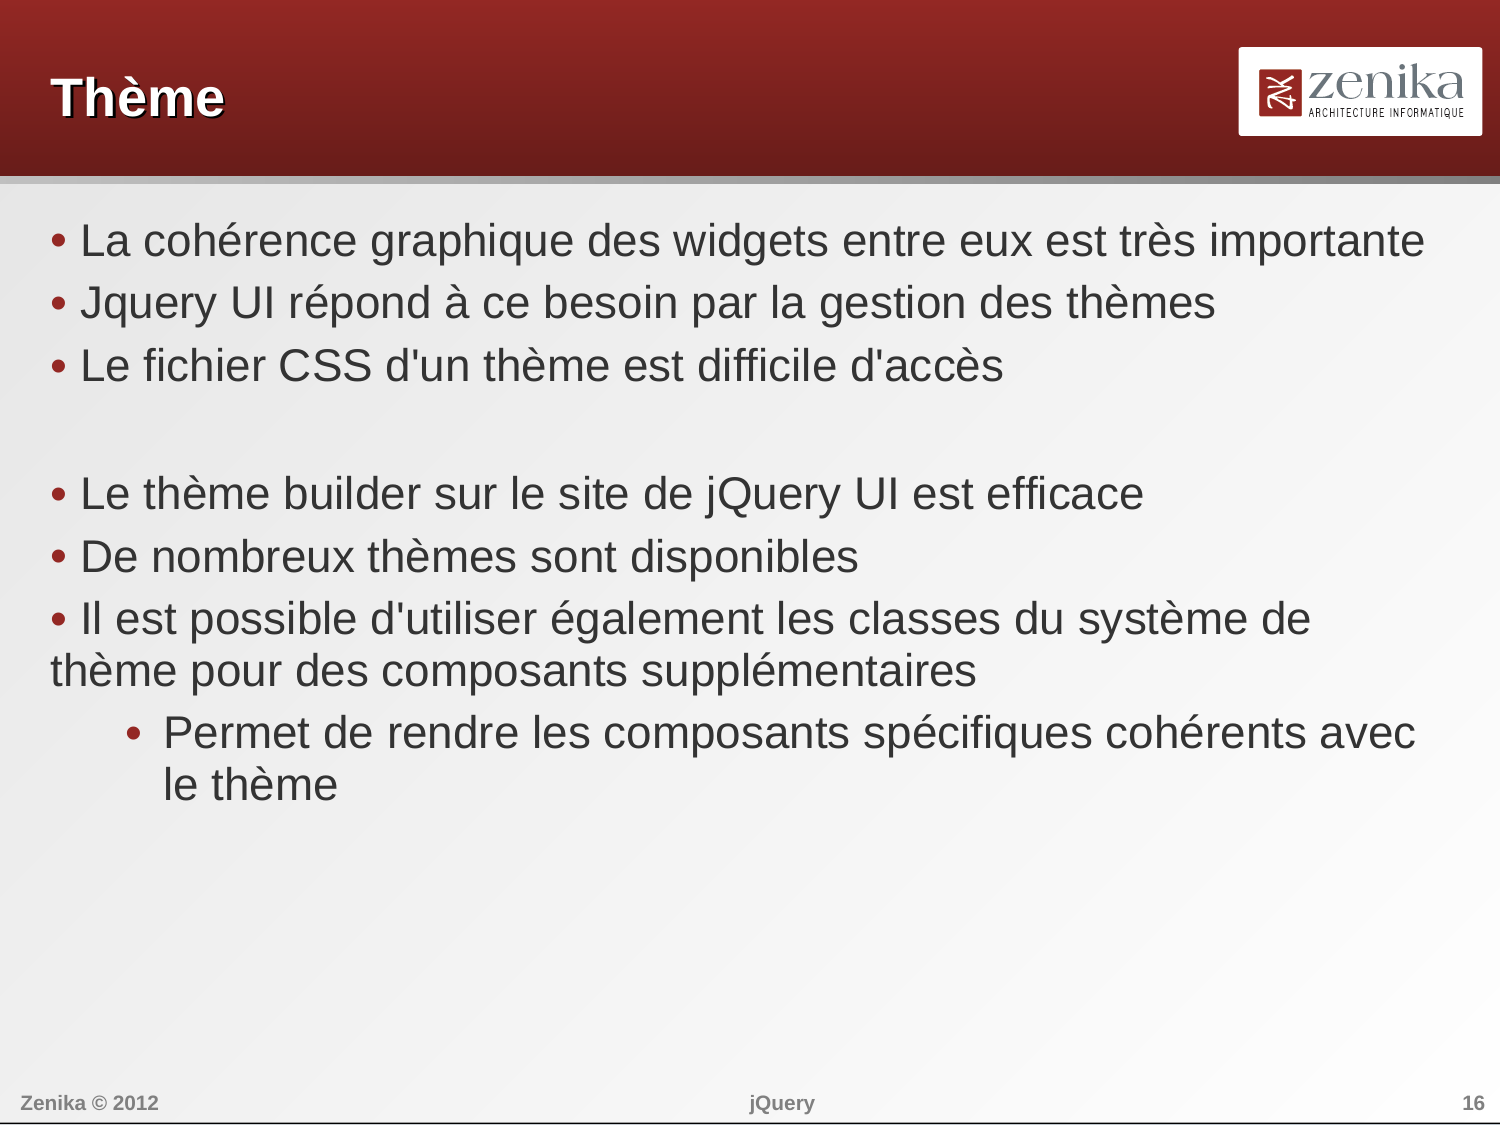

# Thème
 La cohérence graphique des widgets entre eux est très importante
 Jquery UI répond à ce besoin par la gestion des thèmes
 Le fichier CSS d'un thème est difficile d'accès
 Le thème builder sur le site de jQuery UI est efficace
 De nombreux thèmes sont disponibles
 Il est possible d'utiliser également les classes du système de thème pour des composants supplémentaires
Permet de rendre les composants spécifiques cohérents avec le thème